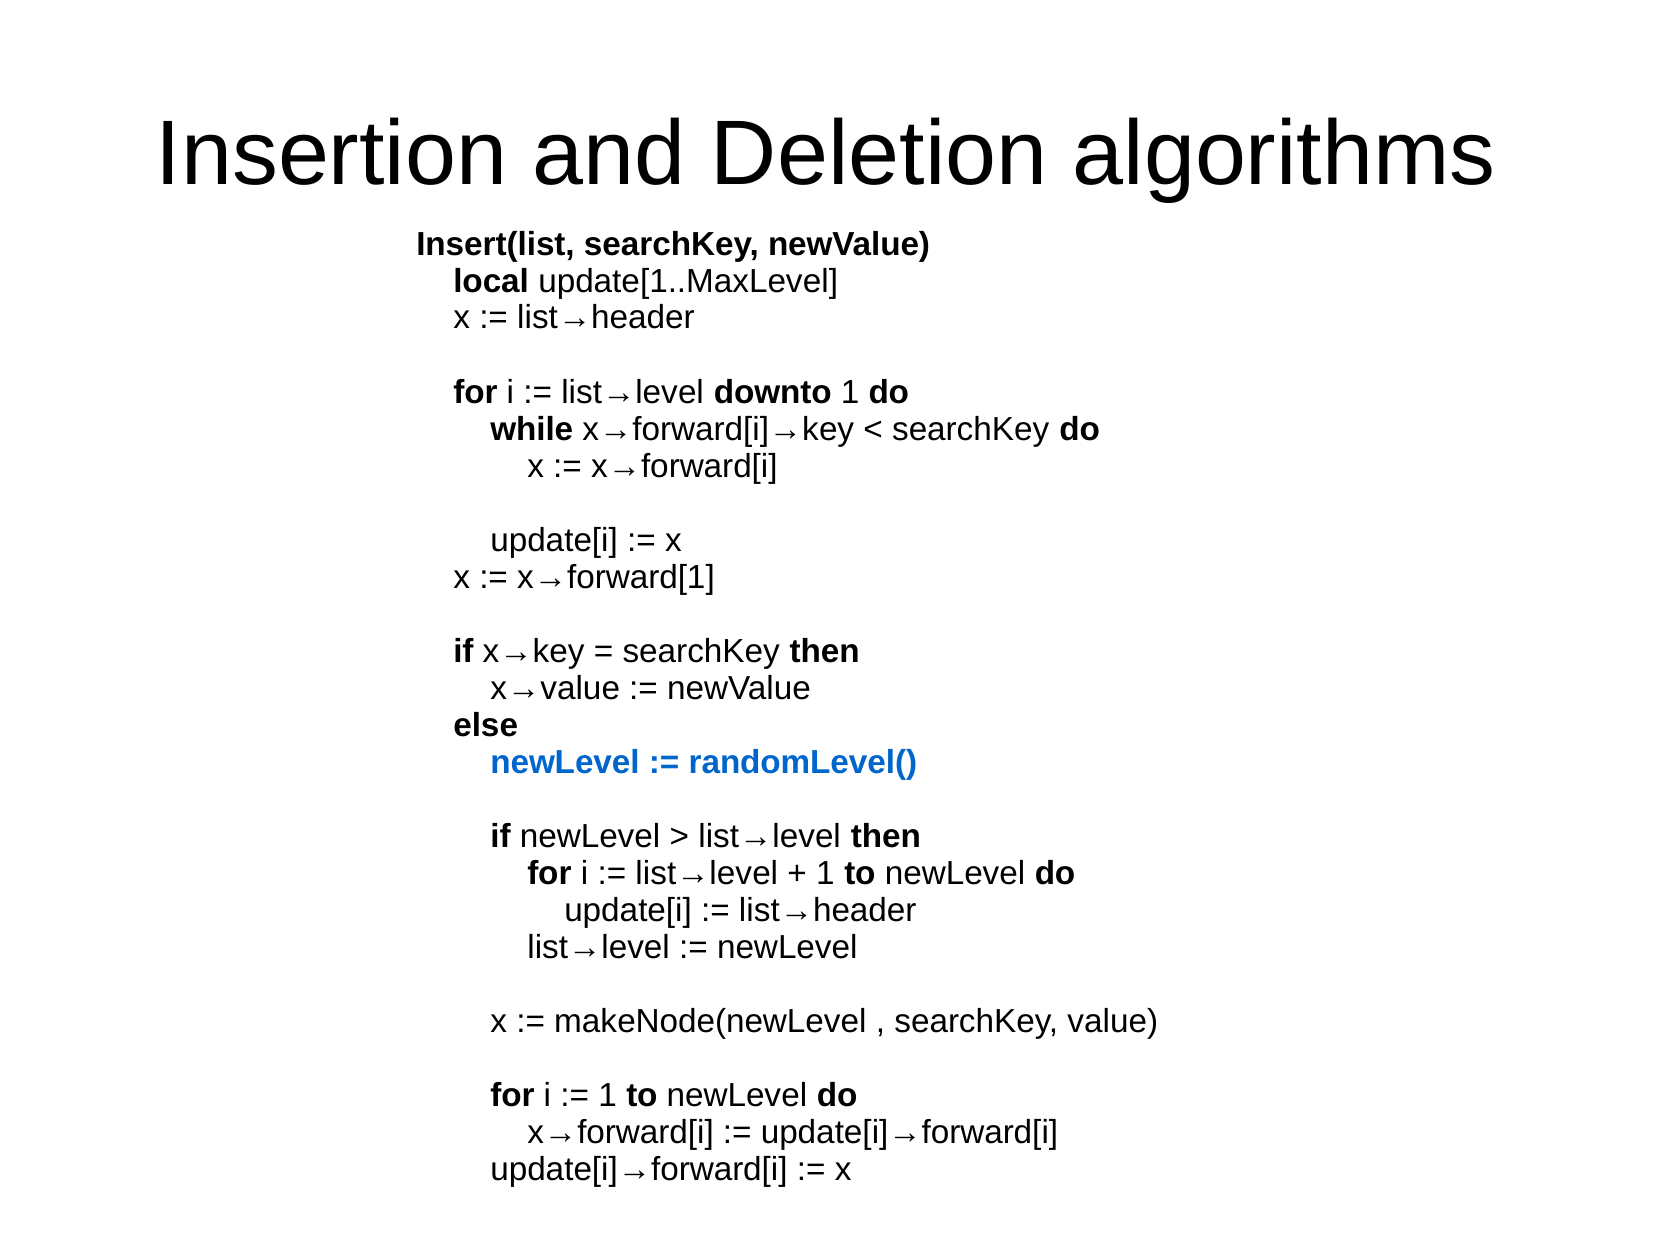

# Insertion and Deletion algorithms
Insert(list, searchKey, newValue)
 local update[1..MaxLevel]
 x := list→header
 for i := list→level downto 1 do
 while x→forward[i]→key < searchKey do
 x := x→forward[i]
 update[i] := x
 x := x→forward[1]
 if x→key = searchKey then
 x→value := newValue
 else
 newLevel := randomLevel()
 if newLevel > list→level then
 for i := list→level + 1 to newLevel do
 update[i] := list→header
 list→level := newLevel
 x := makeNode(newLevel , searchKey, value)
 for i := 1 to newLevel do
 x→forward[i] := update[i]→forward[i]
 update[i]→forward[i] := x